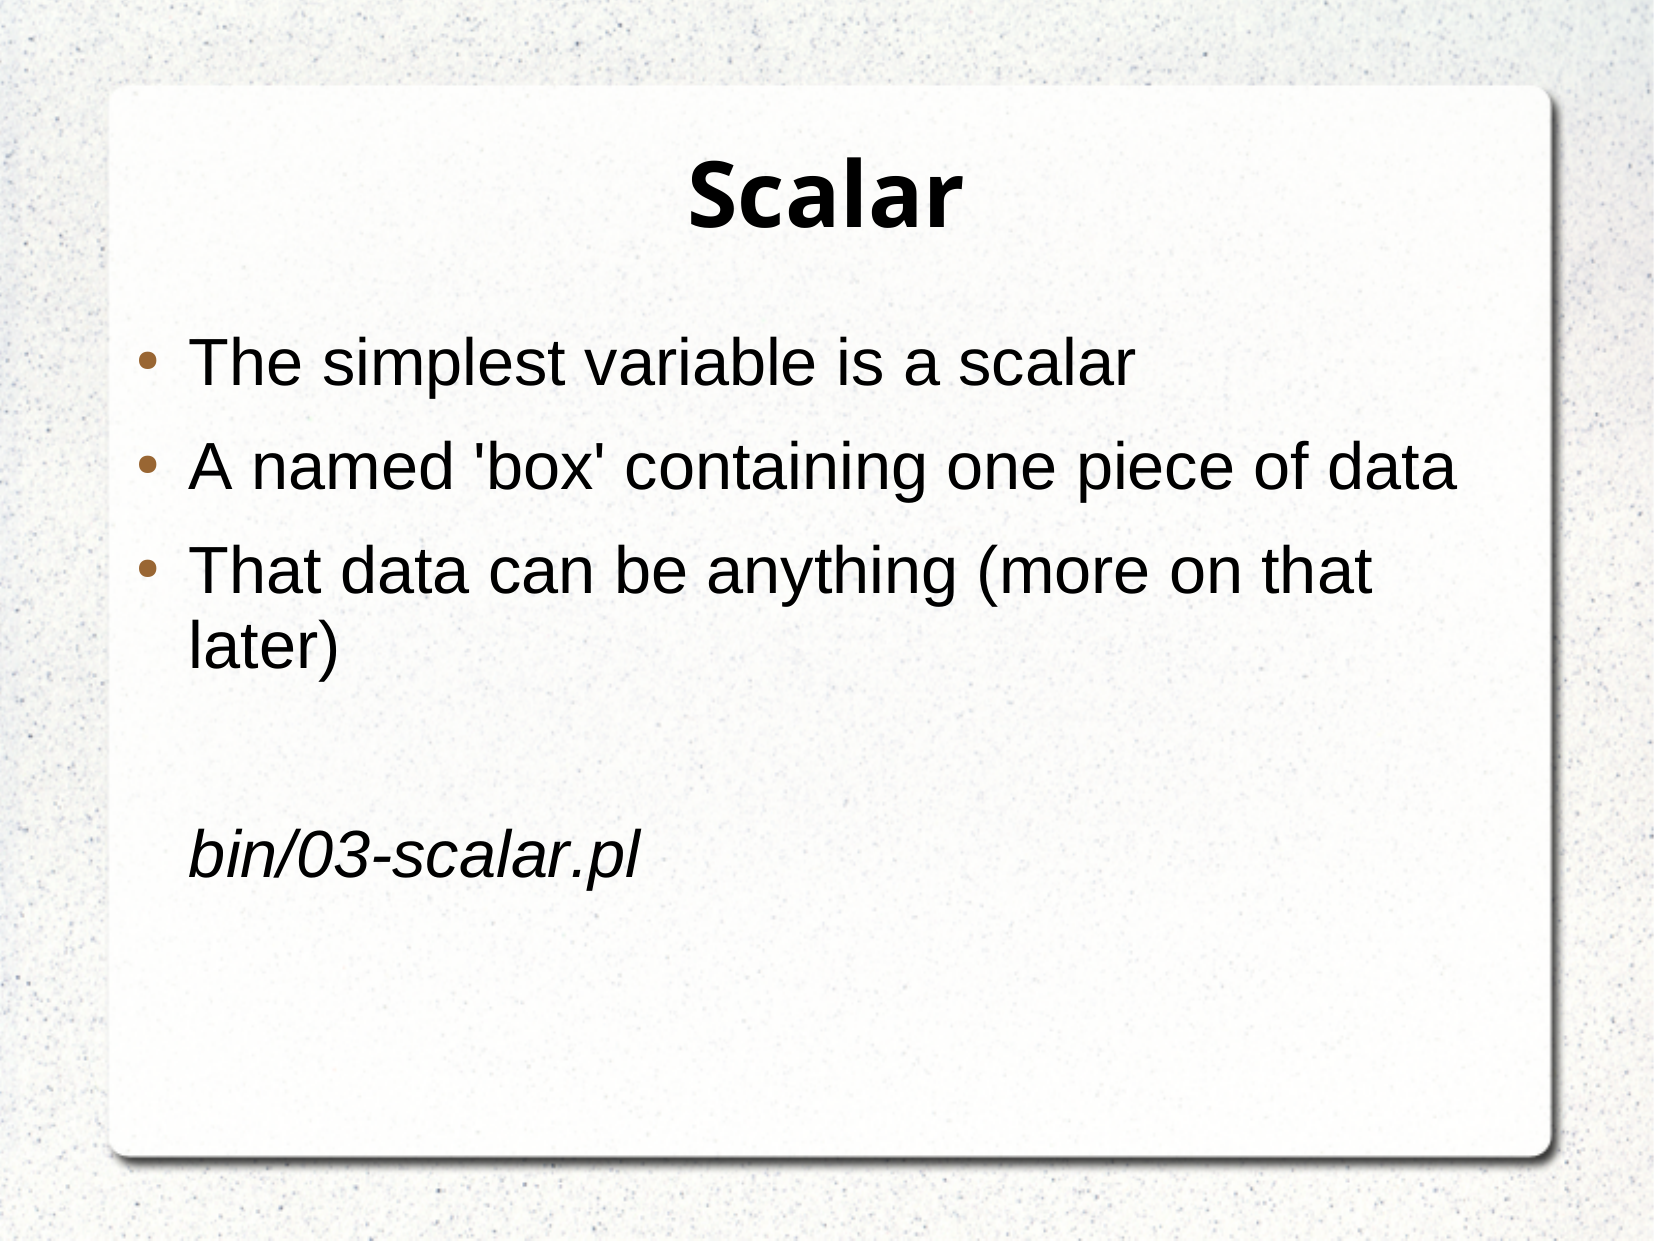

# Scalar
The simplest variable is a scalar
A named 'box' containing one piece of data
That data can be anything (more on that later)
bin/03-scalar.pl